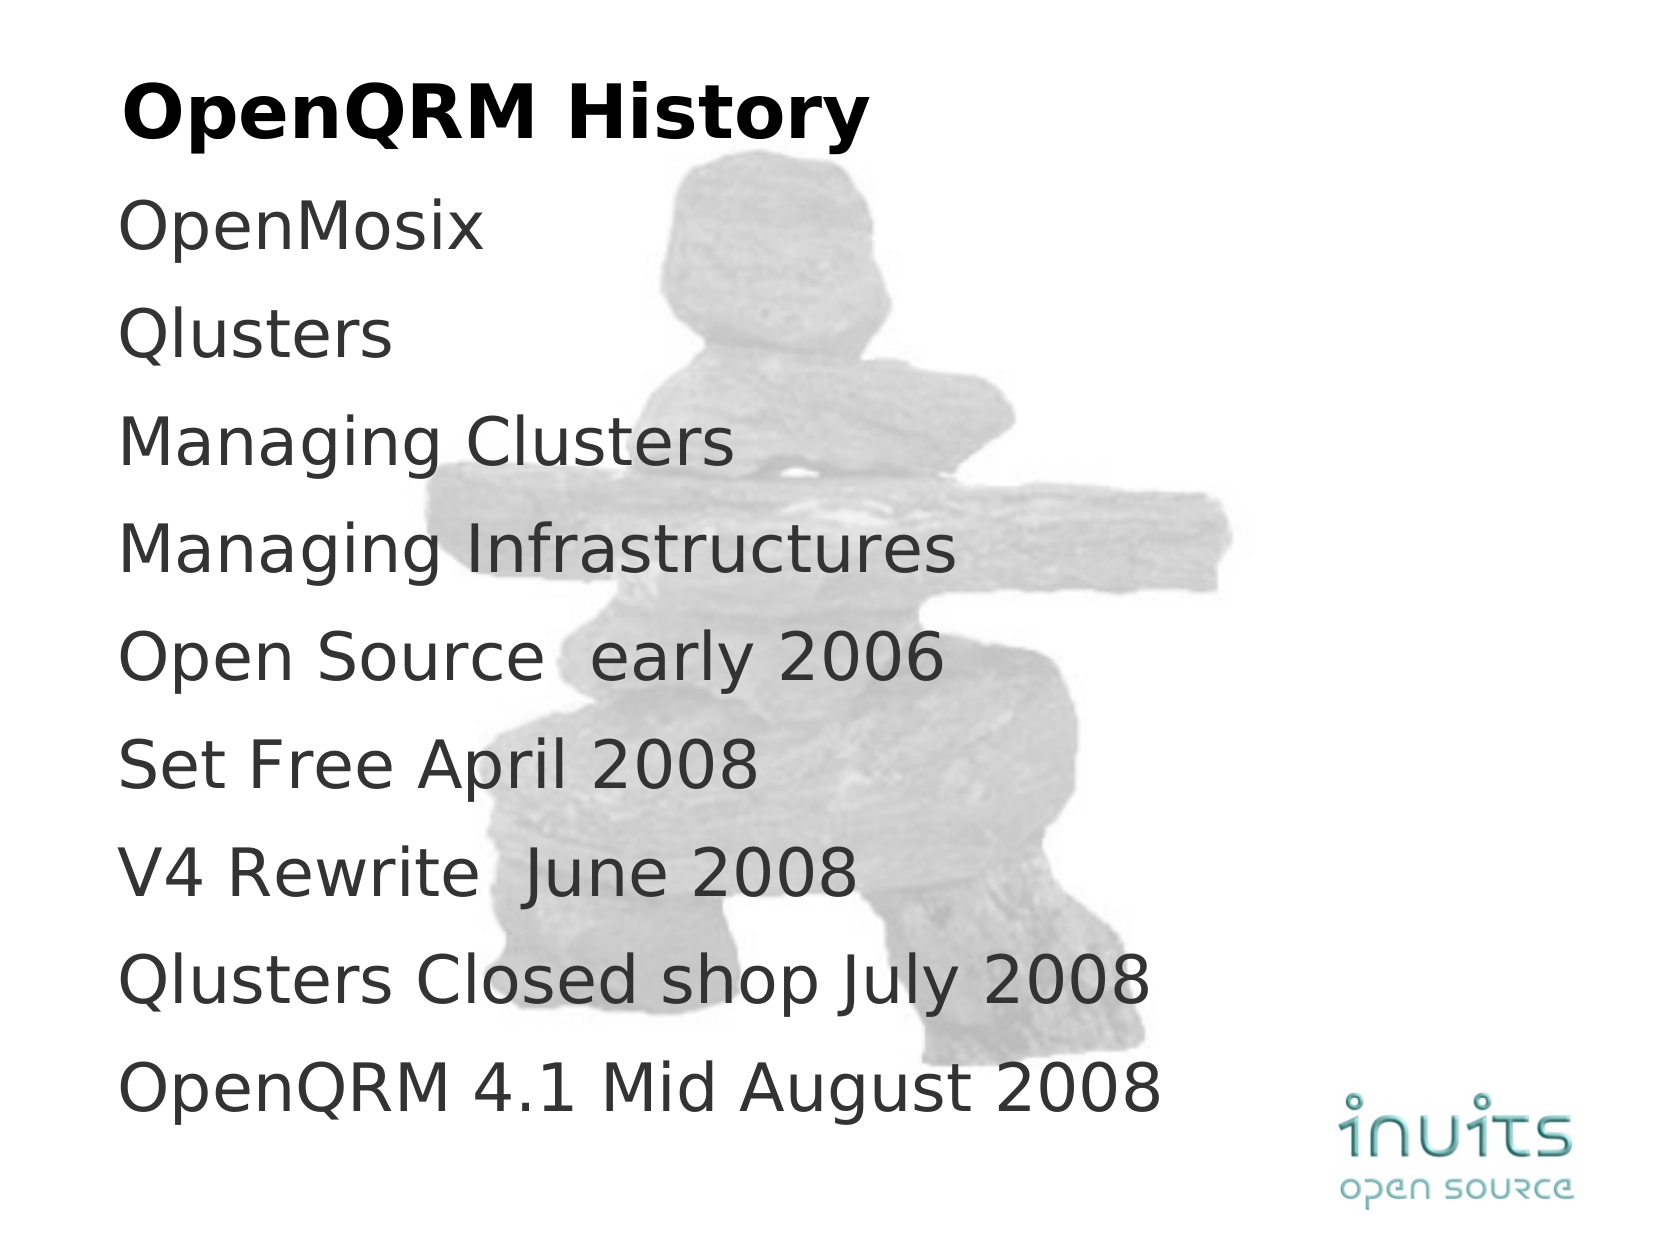

# OpenQRM History
OpenMosix
Qlusters
Managing Clusters
Managing Infrastructures
Open Source early 2006
Set Free April 2008
V4 Rewrite June 2008
Qlusters Closed shop July 2008
OpenQRM 4.1 Mid August 2008